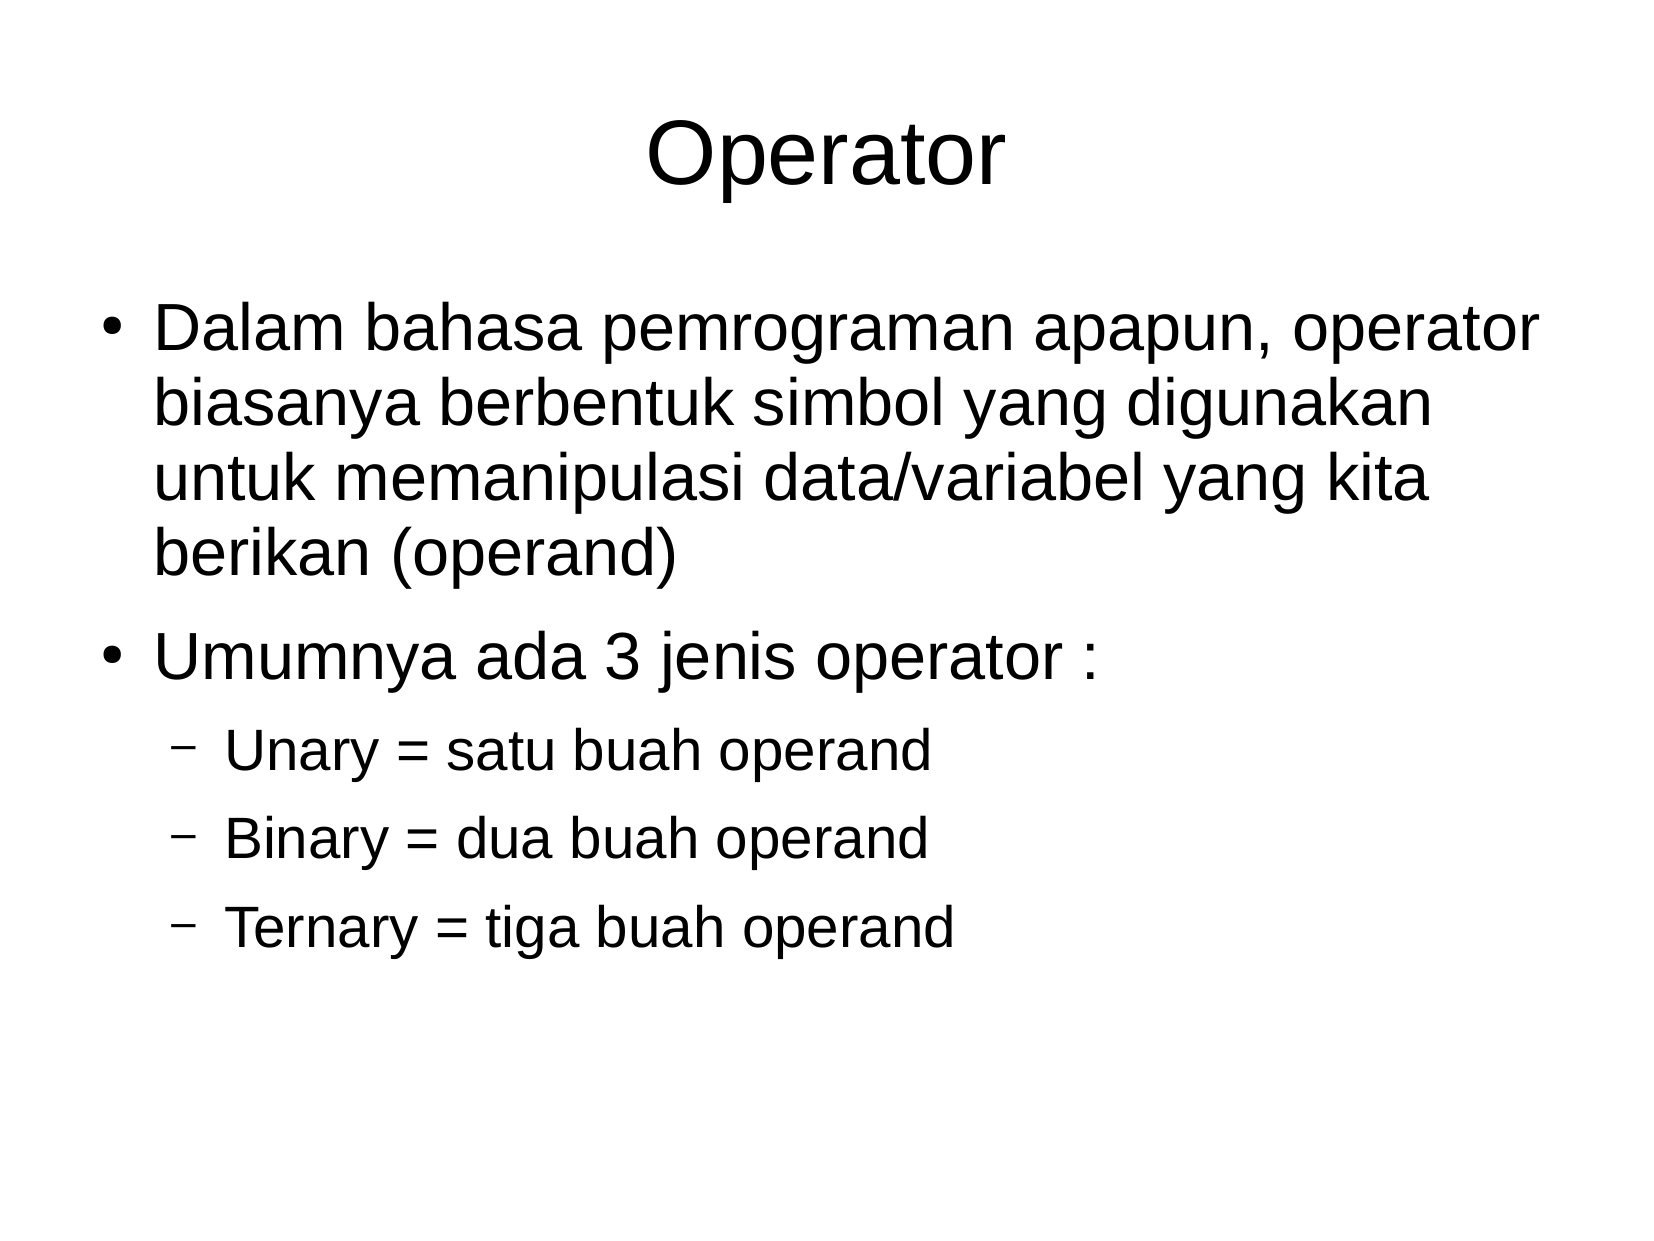

# Operator
Dalam bahasa pemrograman apapun, operator biasanya berbentuk simbol yang digunakan untuk memanipulasi data/variabel yang kita berikan (operand)
Umumnya ada 3 jenis operator :
Unary = satu buah operand
Binary = dua buah operand
Ternary = tiga buah operand